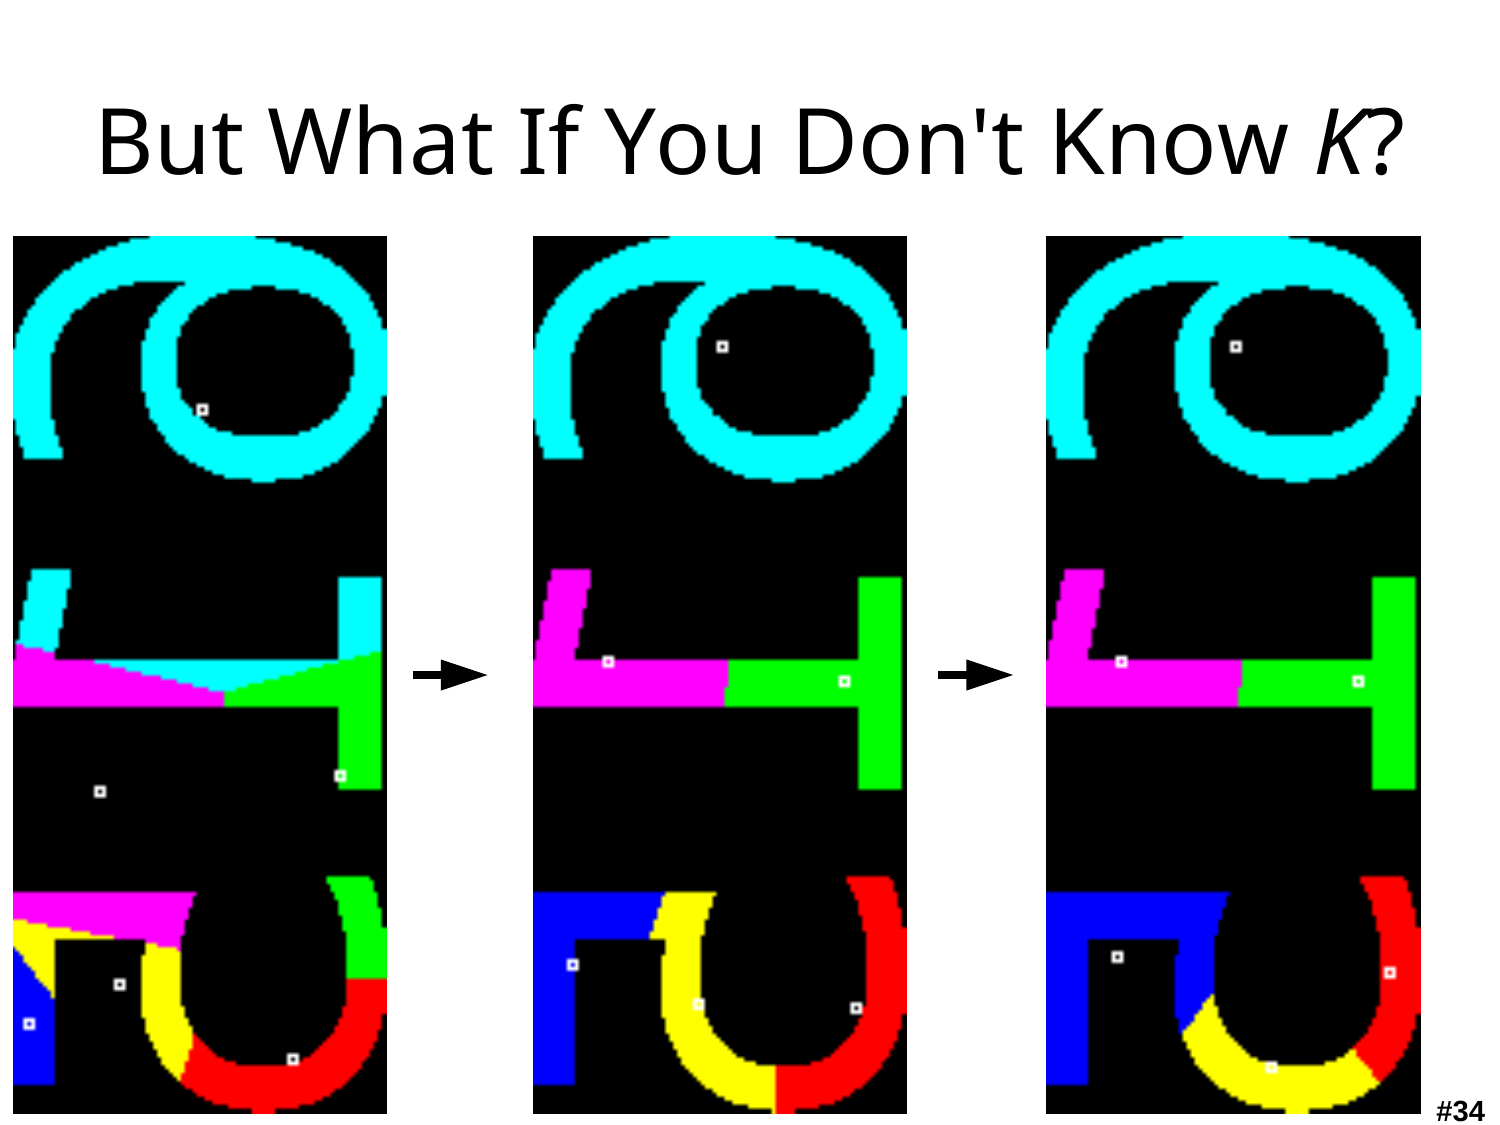

# But What If You Don't Know K?
34